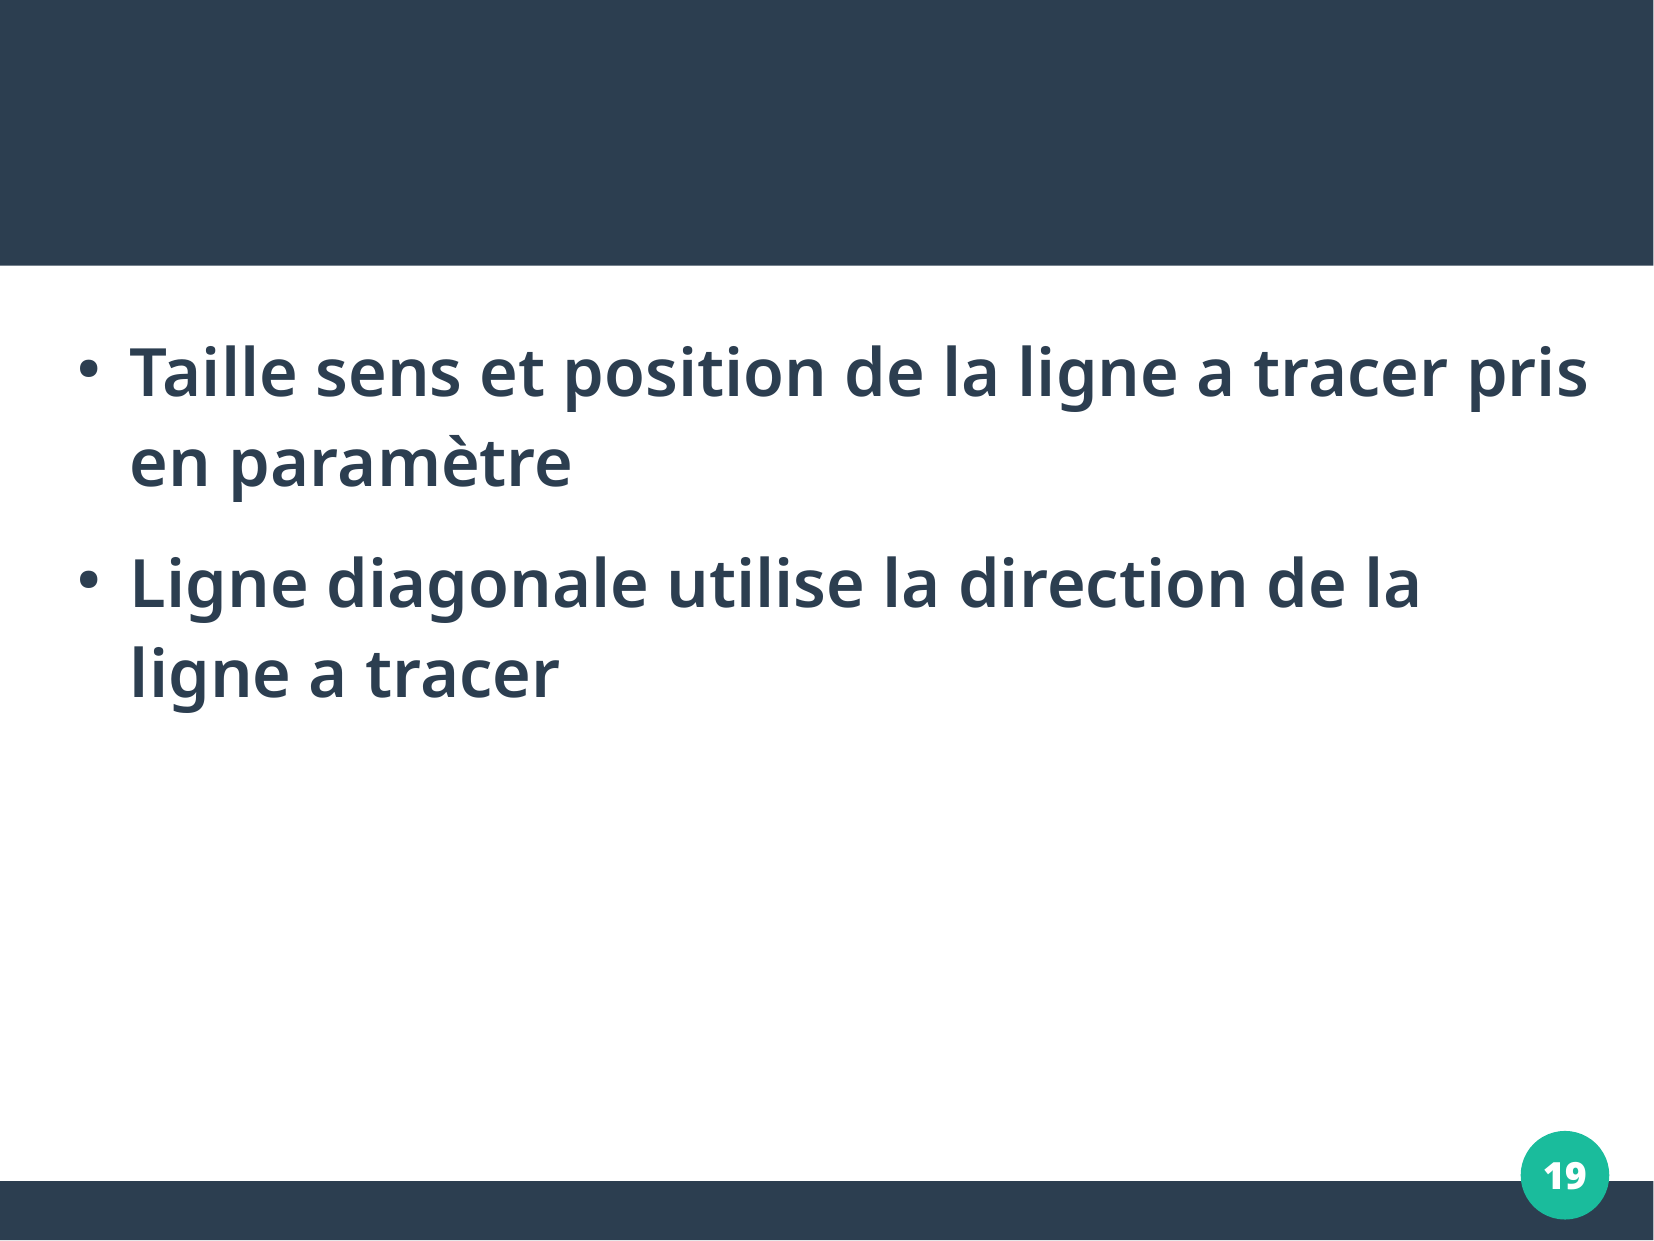

# Taille sens et position de la ligne a tracer pris en paramètre
Ligne diagonale utilise la direction de la ligne a tracer
19